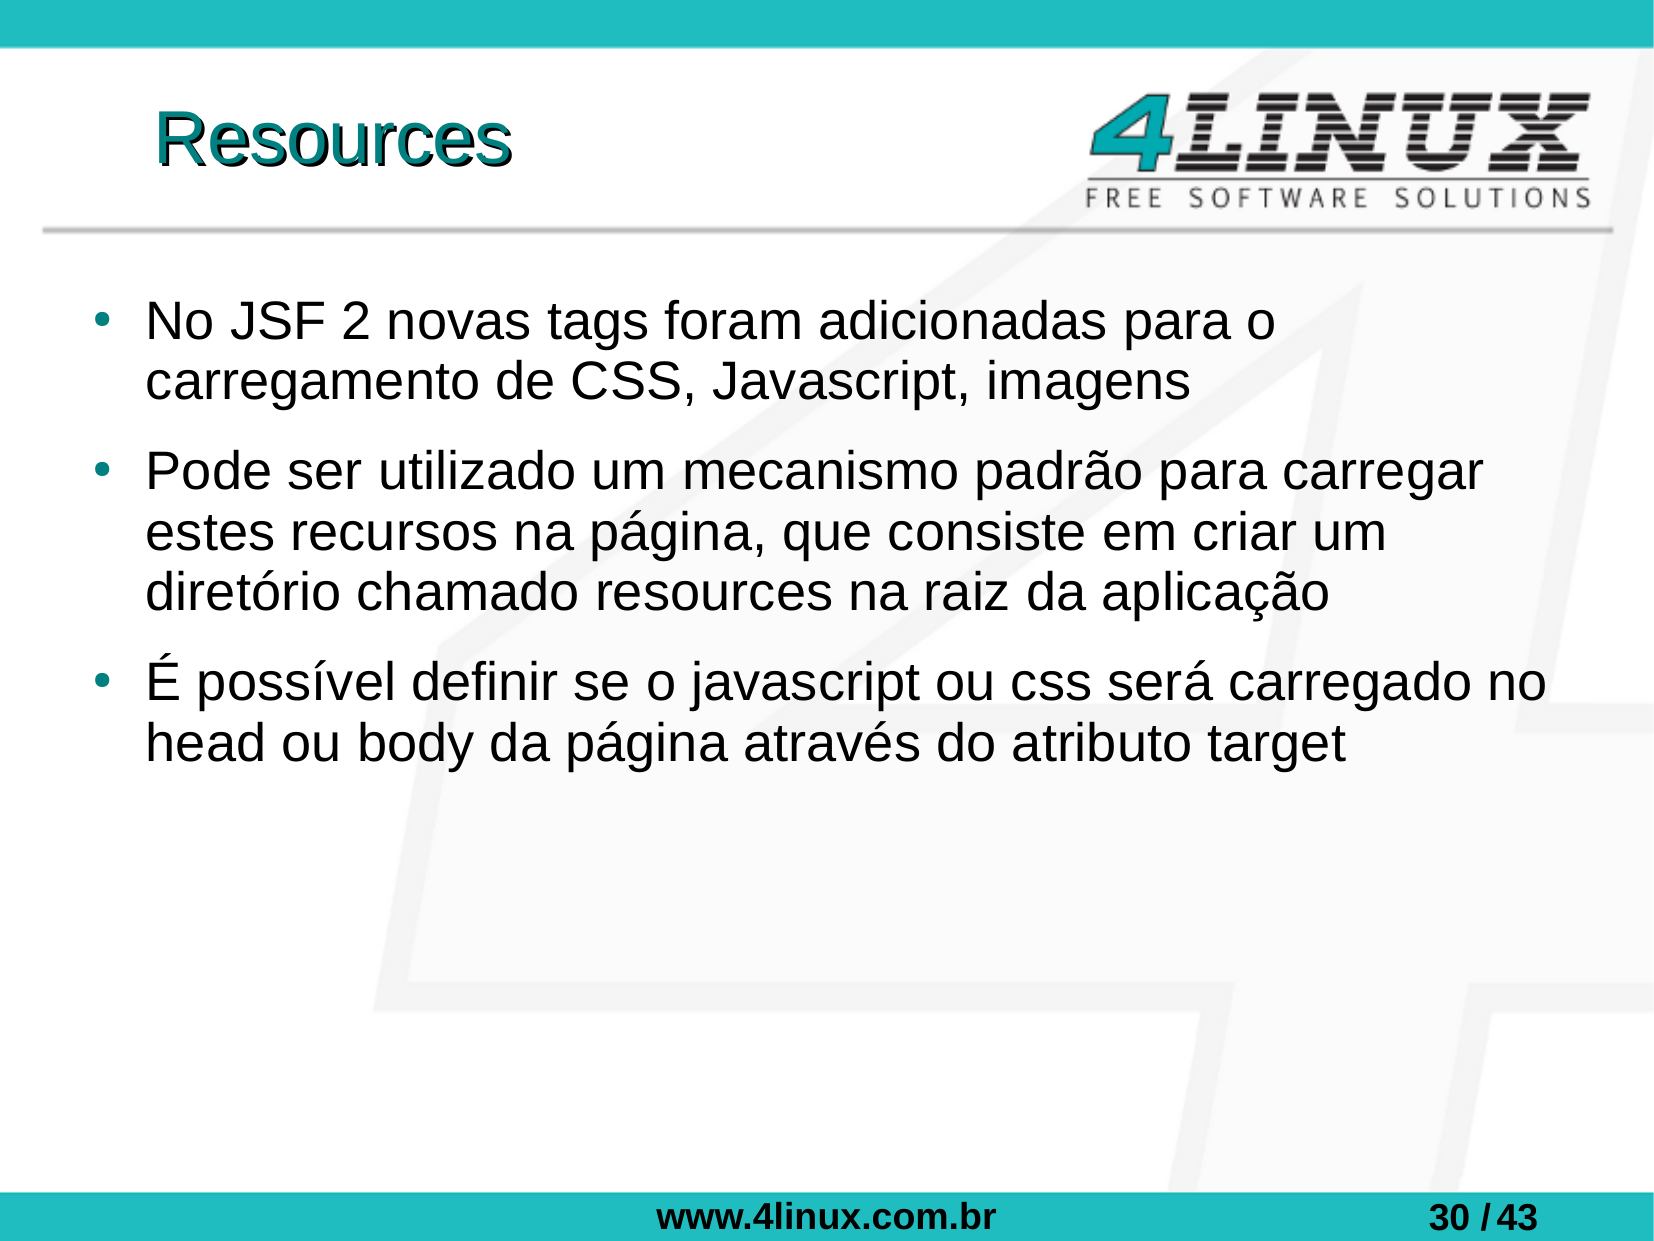

# Resources
No JSF 2 novas tags foram adicionadas para o carregamento de CSS, Javascript, imagens
Pode ser utilizado um mecanismo padrão para carregar estes recursos na página, que consiste em criar um diretório chamado resources na raiz da aplicação
É possível definir se o javascript ou css será carregado no head ou body da página através do atributo target